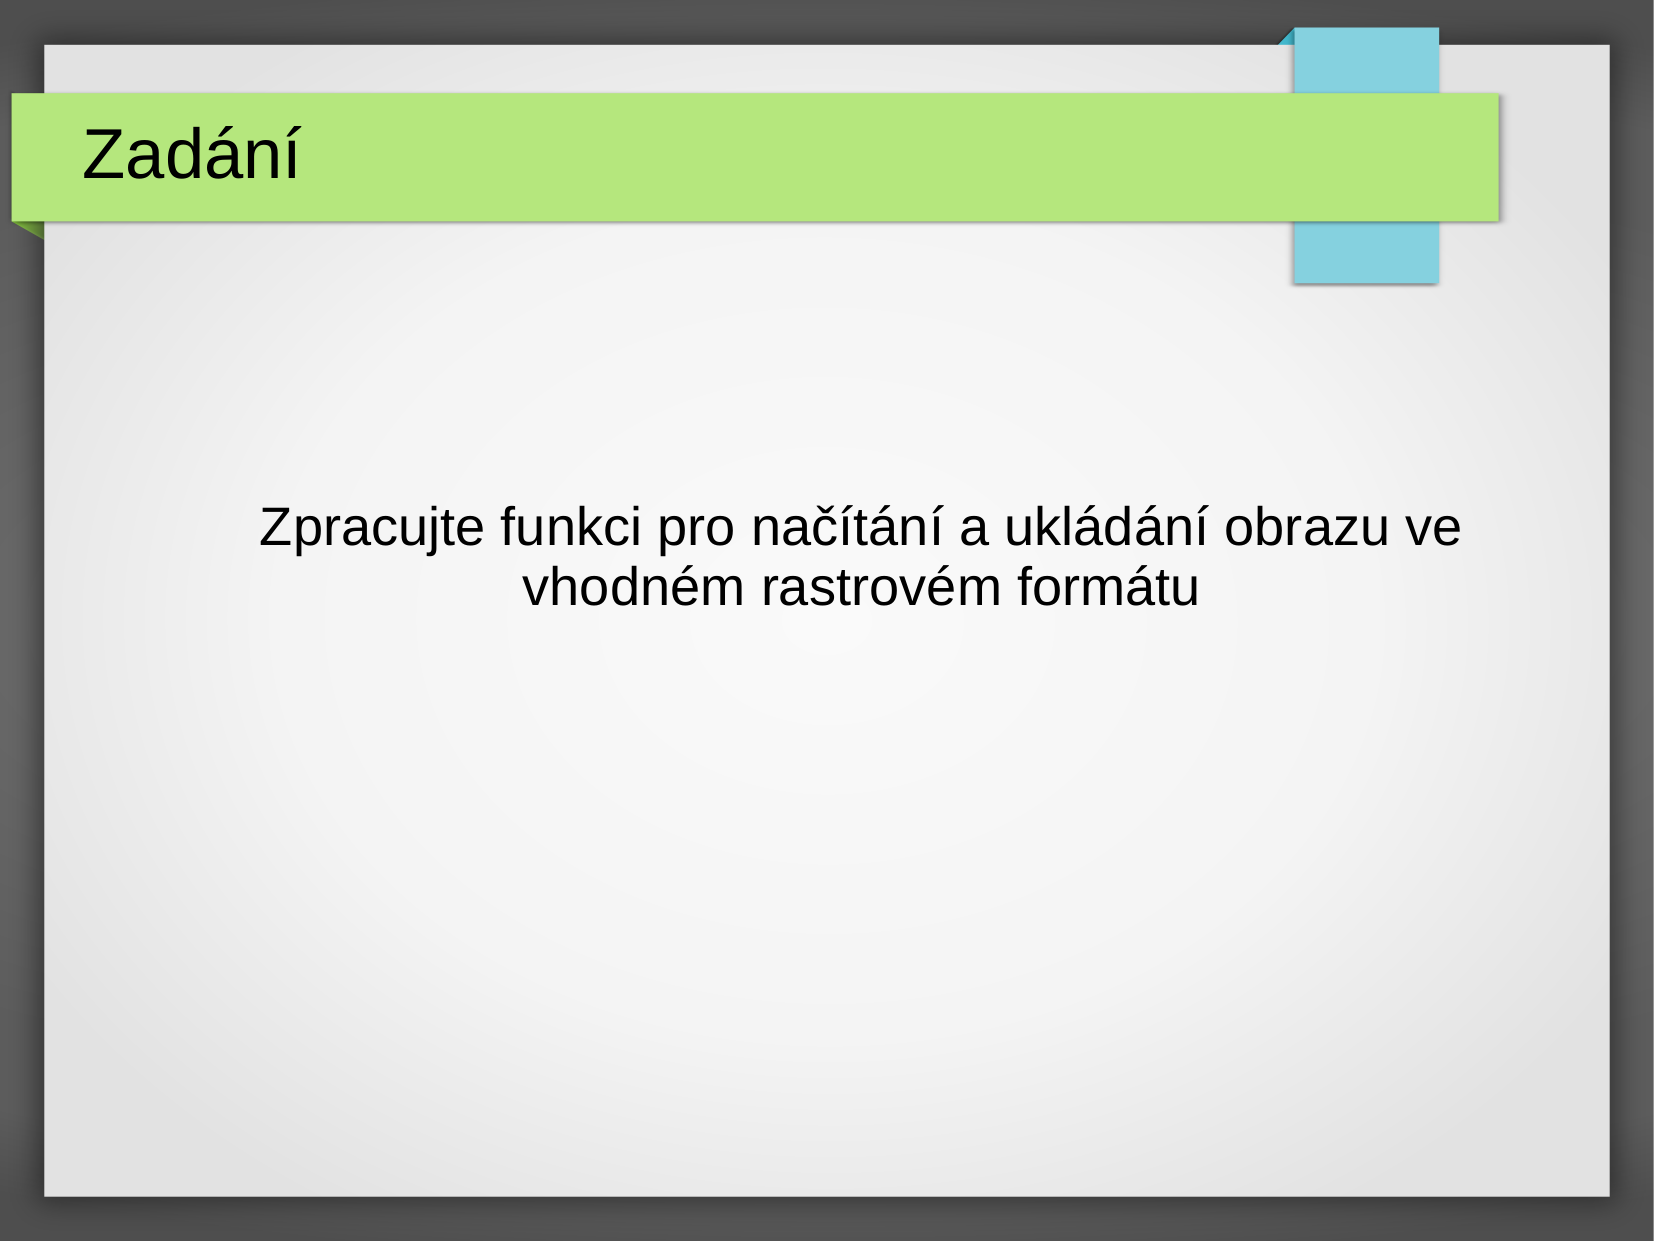

# Zadání
Zpracujte funkci pro načítání a ukládání obrazu ve vhodném rastrovém formátu